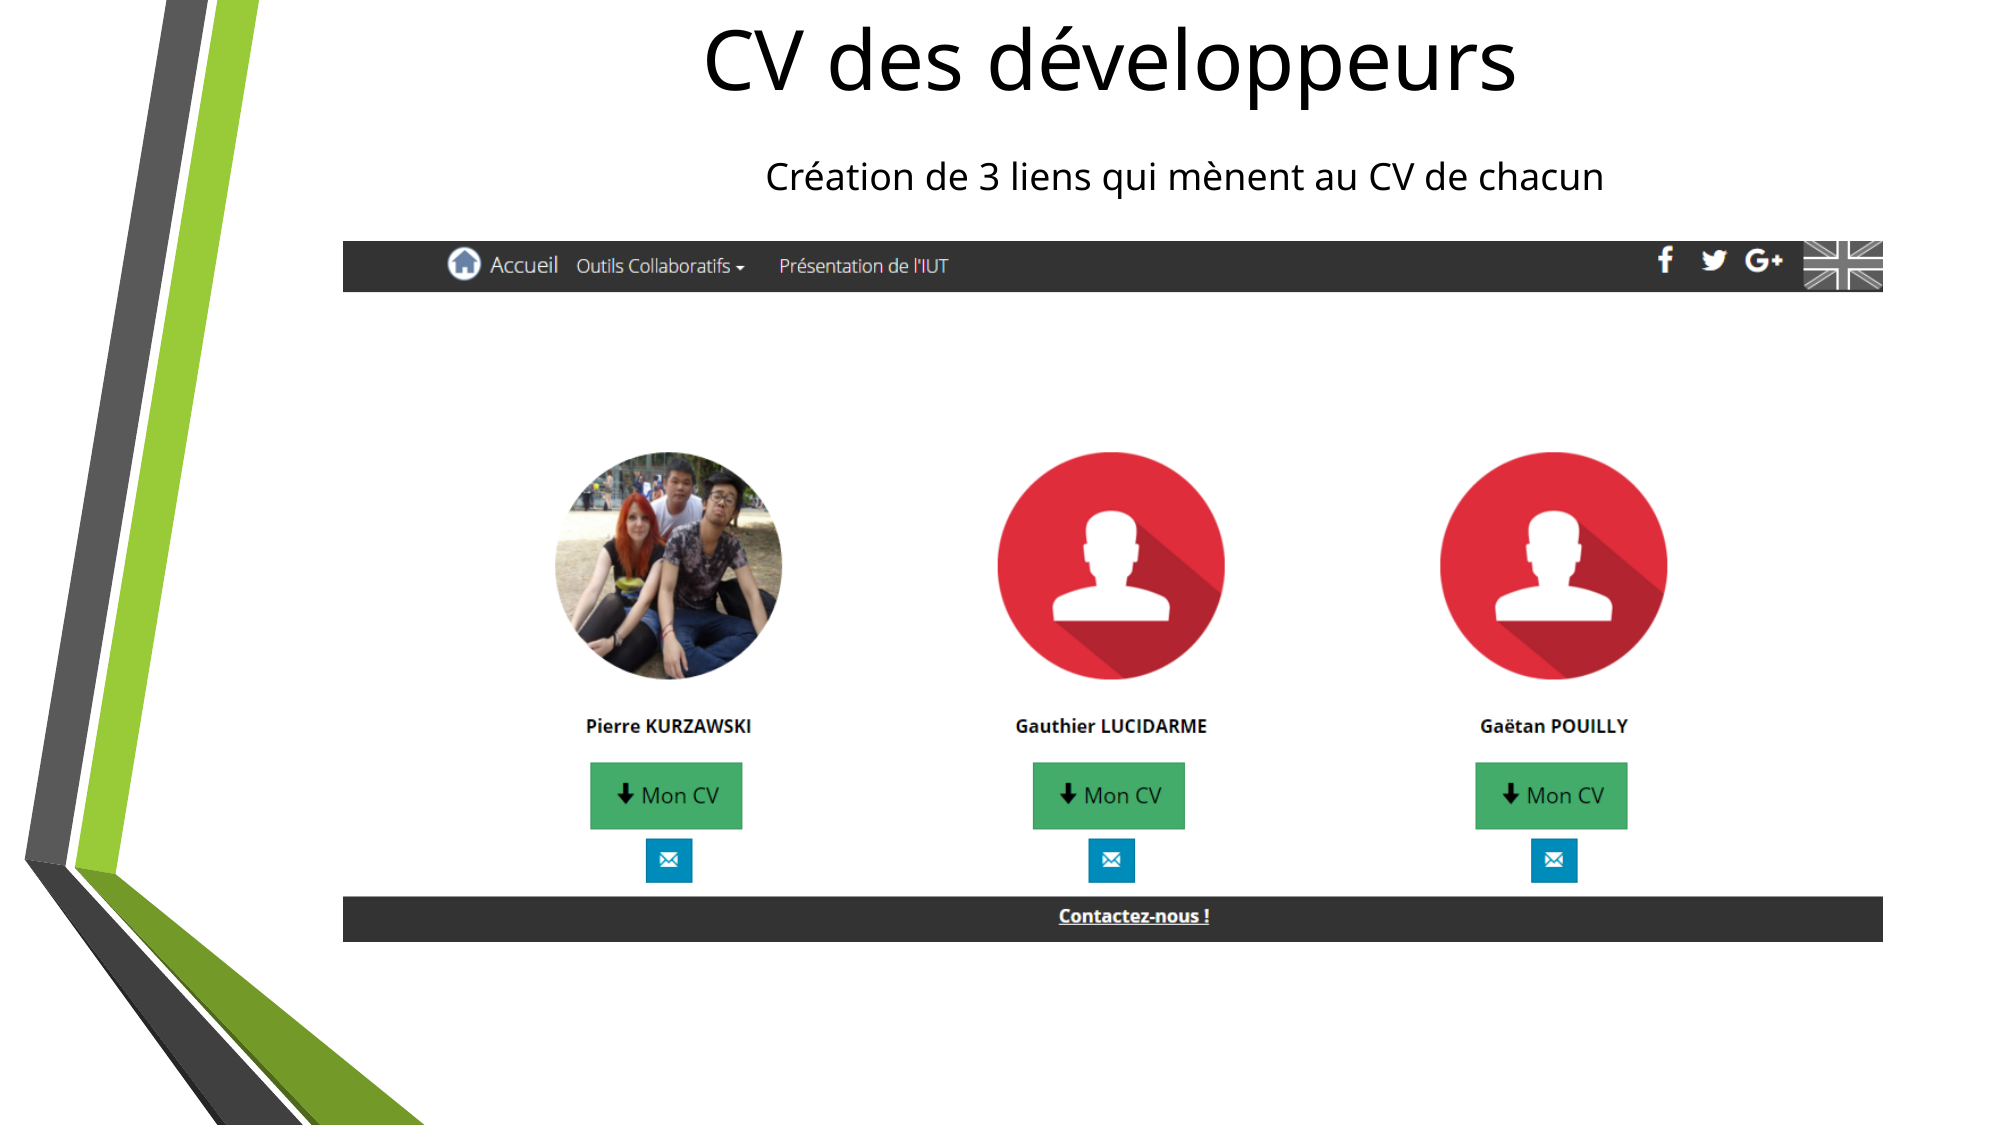

# CV des développeurs
Création de 3 liens qui mènent au CV de chacun